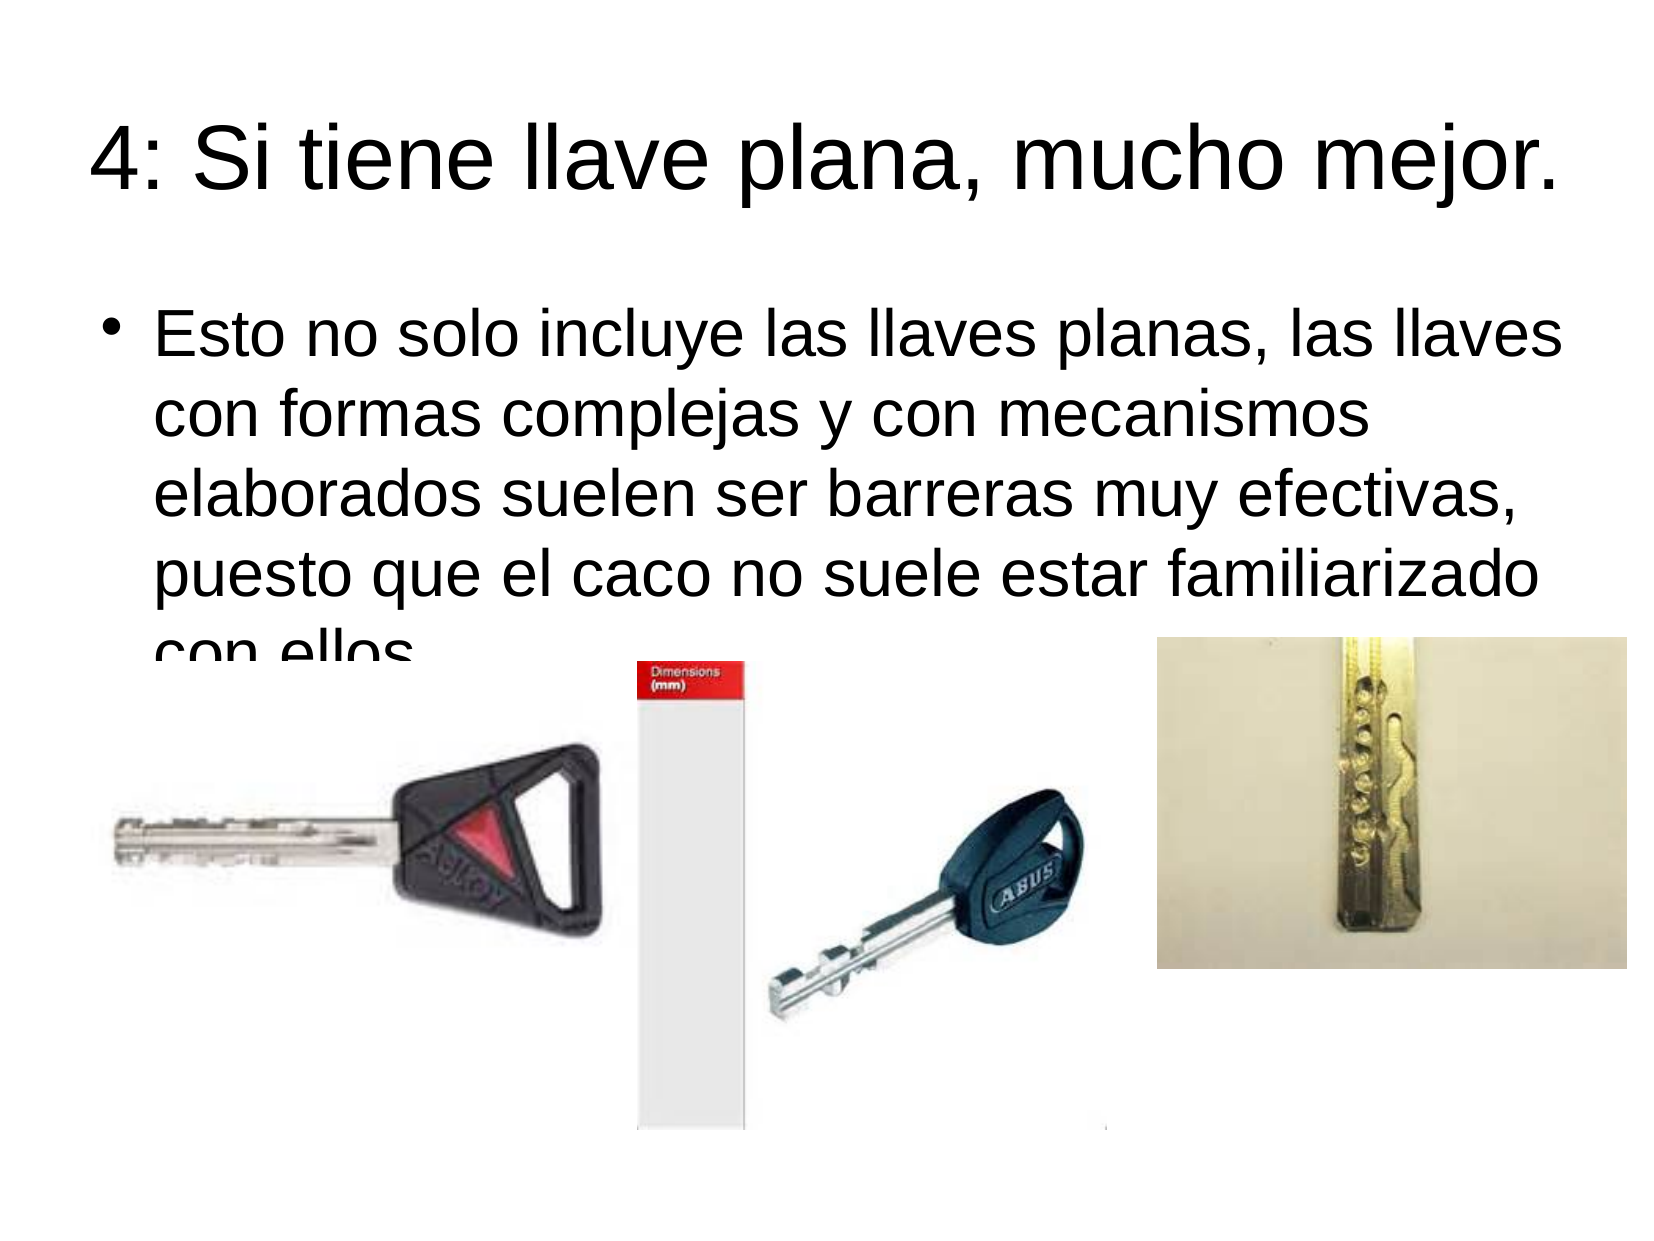

4: Si tiene llave plana, mucho mejor.
Esto no solo incluye las llaves planas, las llaves con formas complejas y con mecanismos elaborados suelen ser barreras muy efectivas, puesto que el caco no suele estar familiarizado con ellos.